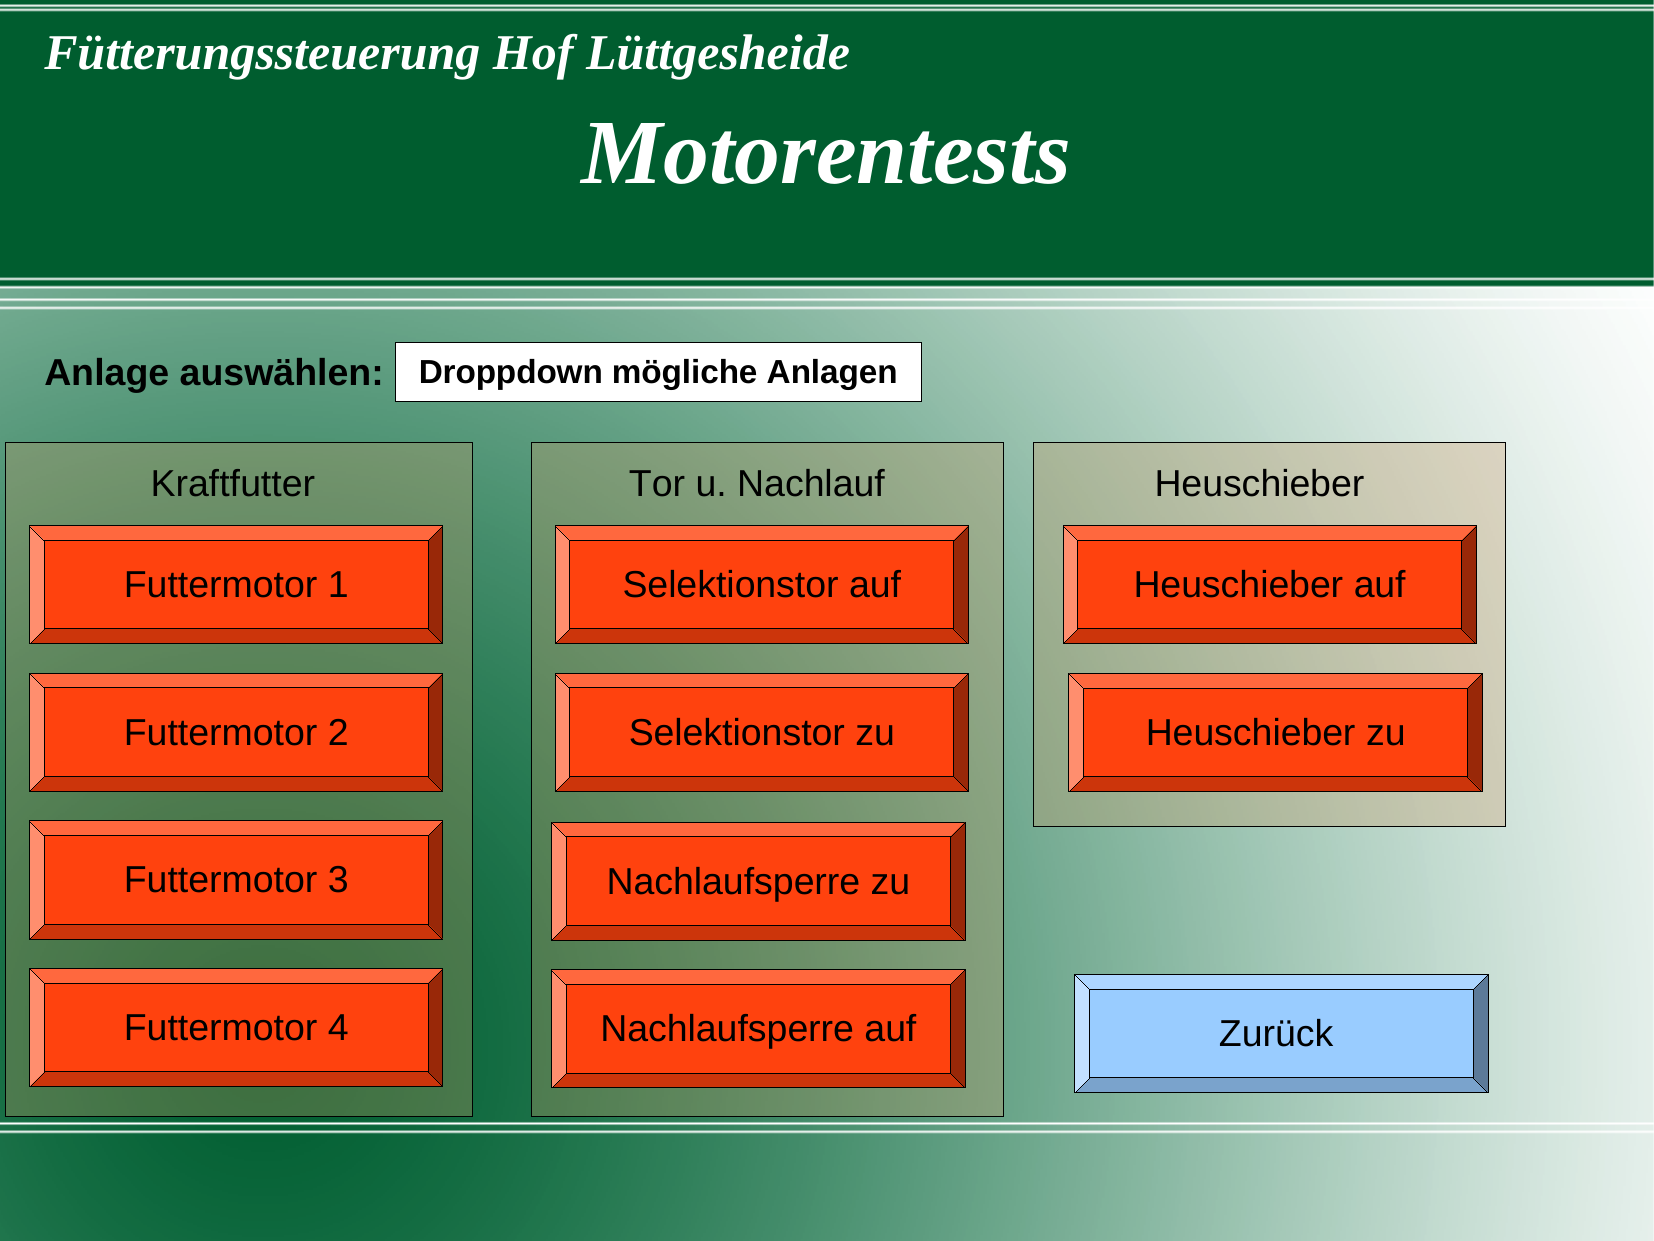

Fütterungssteuerung Hof Lüttgesheide
# Motorentests
Droppdown mögliche Anlagen
Anlage auswählen:
Tor u. Nachlauf
Kraftfutter
Heuschieber
Futtermotor 1
Selektionstor auf
Heuschieber auf
Futtermotor 2
Selektionstor zu
Heuschieber zu
Futtermotor 3
Nachlaufsperre zu
Futtermotor 4
Nachlaufsperre auf
Zurück